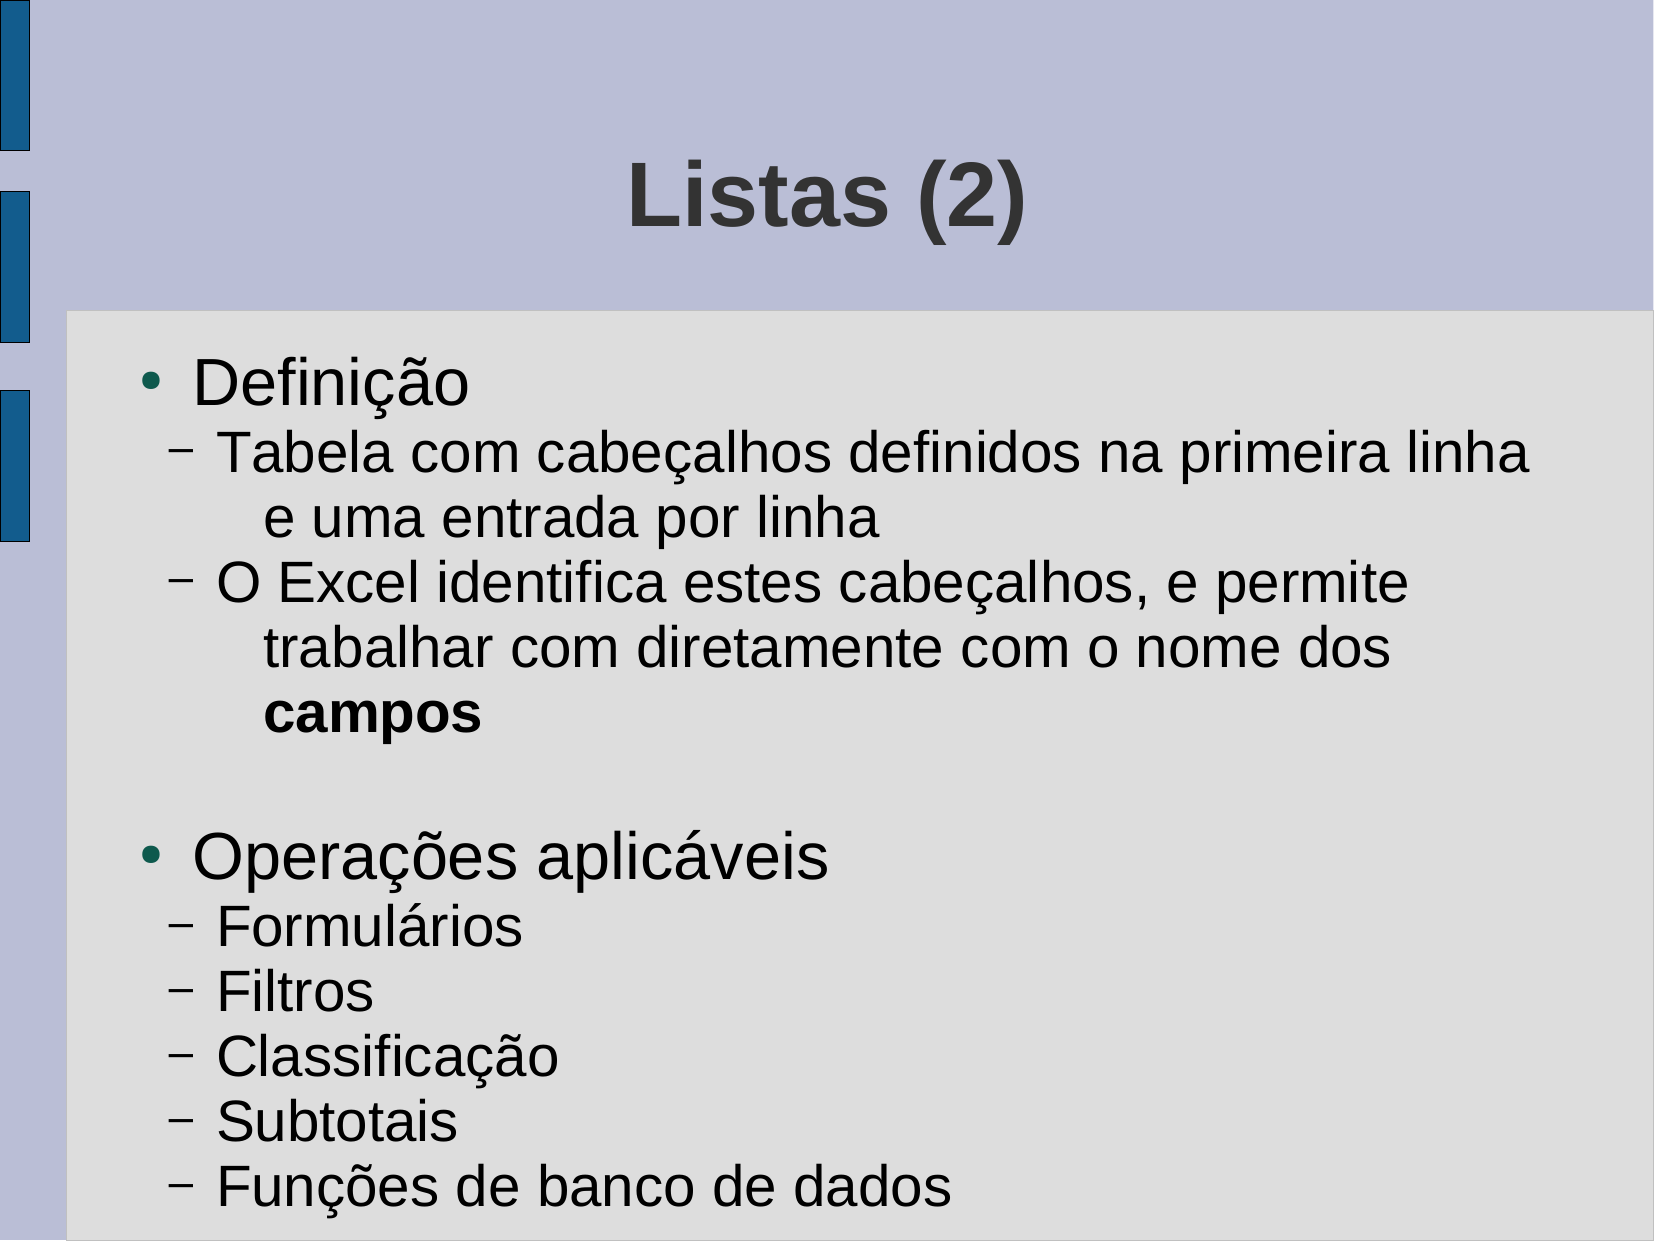

# Listas (2)
Definição
Tabela com cabeçalhos definidos na primeira linha e uma entrada por linha
O Excel identifica estes cabeçalhos, e permite trabalhar com diretamente com o nome dos campos
Operações aplicáveis
Formulários
Filtros
Classificação
Subtotais
Funções de banco de dados